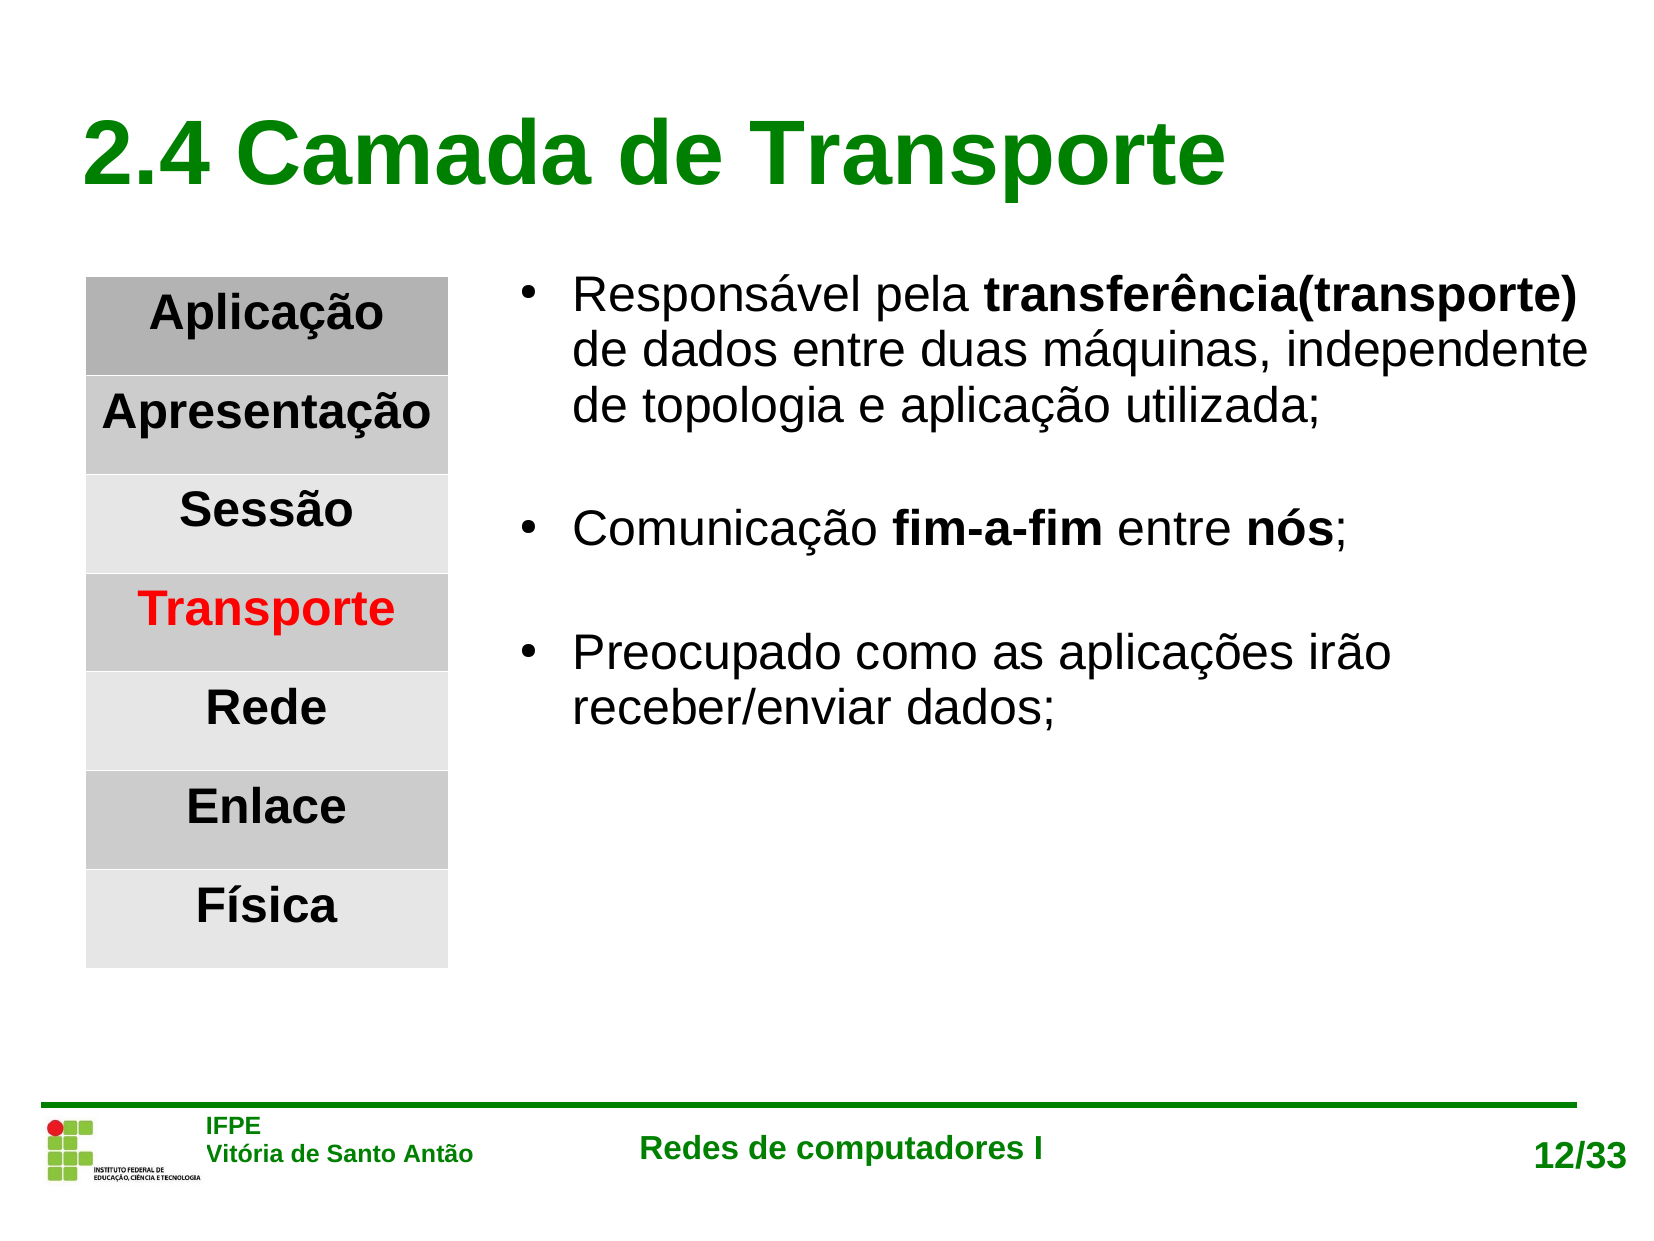

# 2.4 Camada de Transporte
Responsável pela transferência(transporte) de dados entre duas máquinas, independente de topologia e aplicação utilizada;
Comunicação fim-a-fim entre nós;
Preocupado como as aplicações irão receber/enviar dados;
| Aplicação |
| --- |
| Apresentação |
| Sessão |
| Transporte |
| Rede |
| Enlace |
| Física |